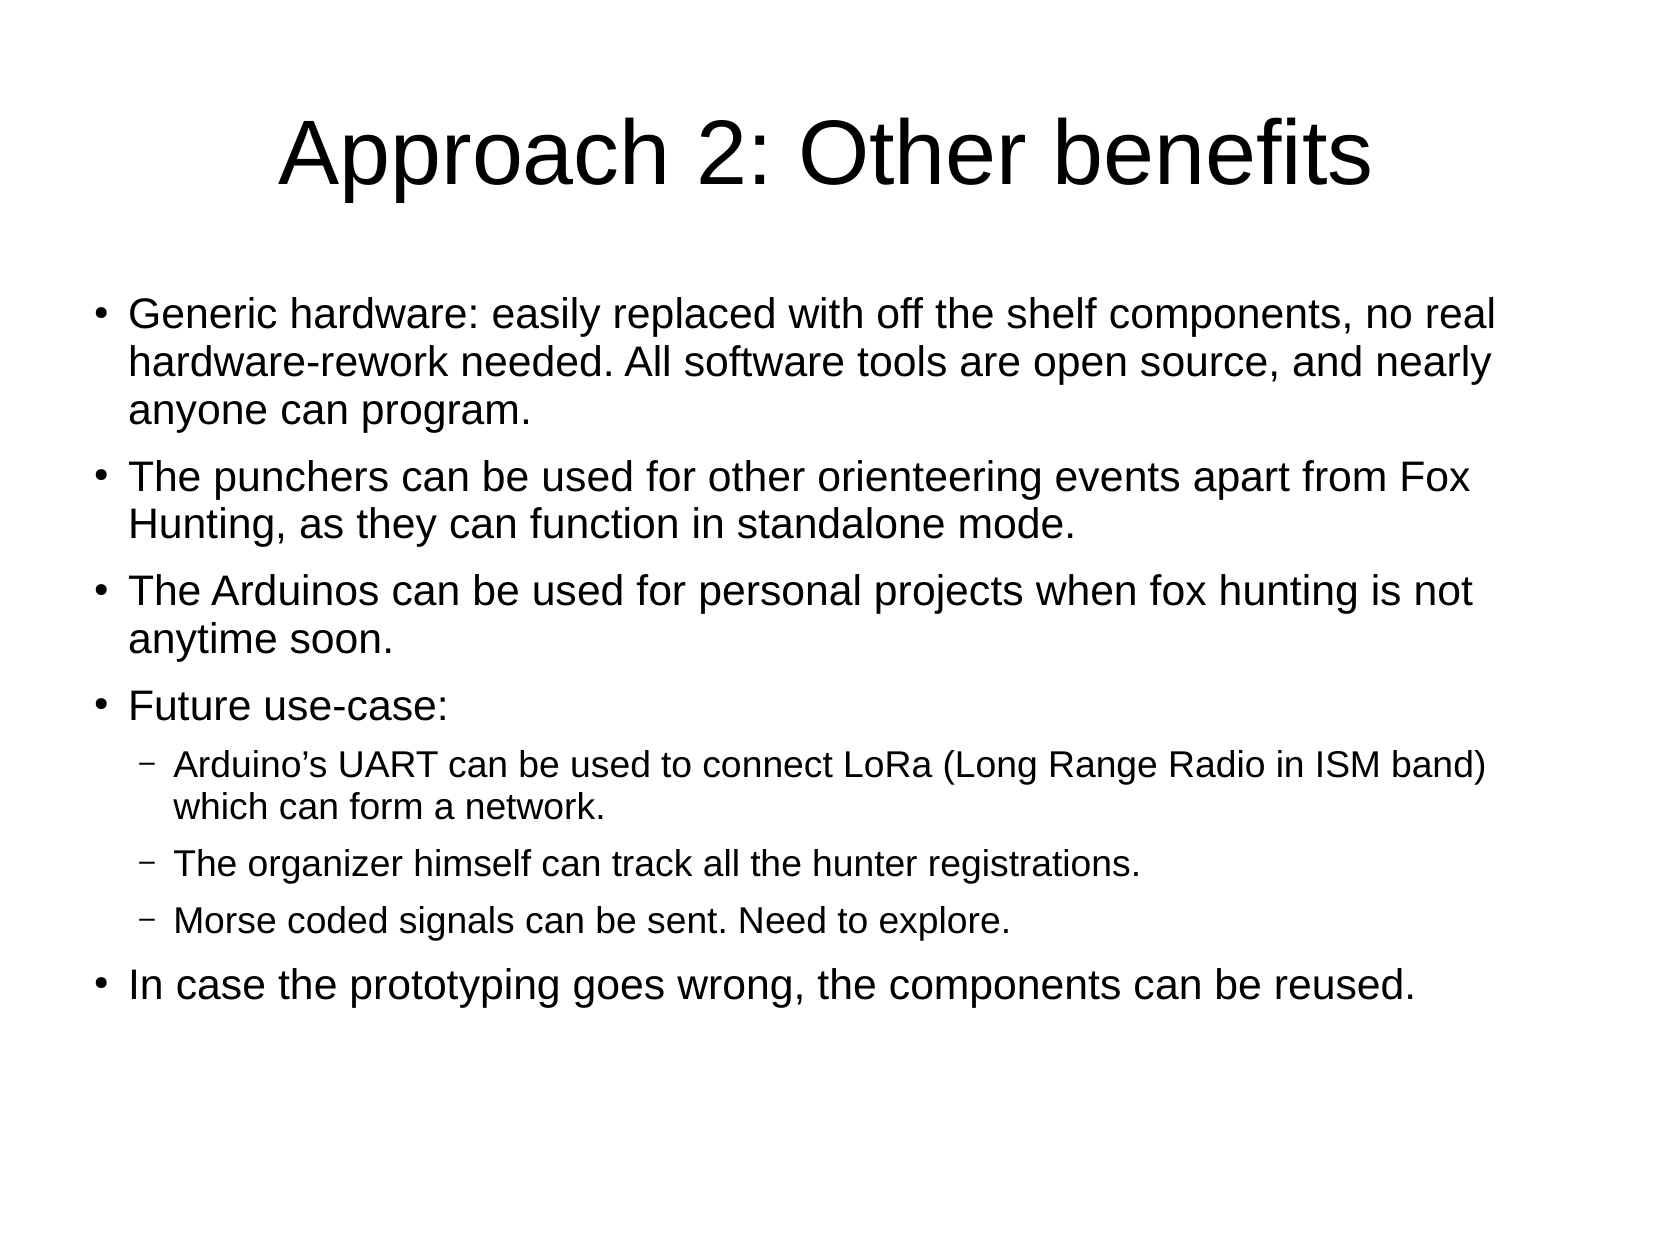

# Approach 2: Other benefits
Generic hardware: easily replaced with off the shelf components, no real hardware-rework needed. All software tools are open source, and nearly anyone can program.
The punchers can be used for other orienteering events apart from Fox Hunting, as they can function in standalone mode.
The Arduinos can be used for personal projects when fox hunting is not anytime soon.
Future use-case:
Arduino’s UART can be used to connect LoRa (Long Range Radio in ISM band) which can form a network.
The organizer himself can track all the hunter registrations.
Morse coded signals can be sent. Need to explore.
In case the prototyping goes wrong, the components can be reused.